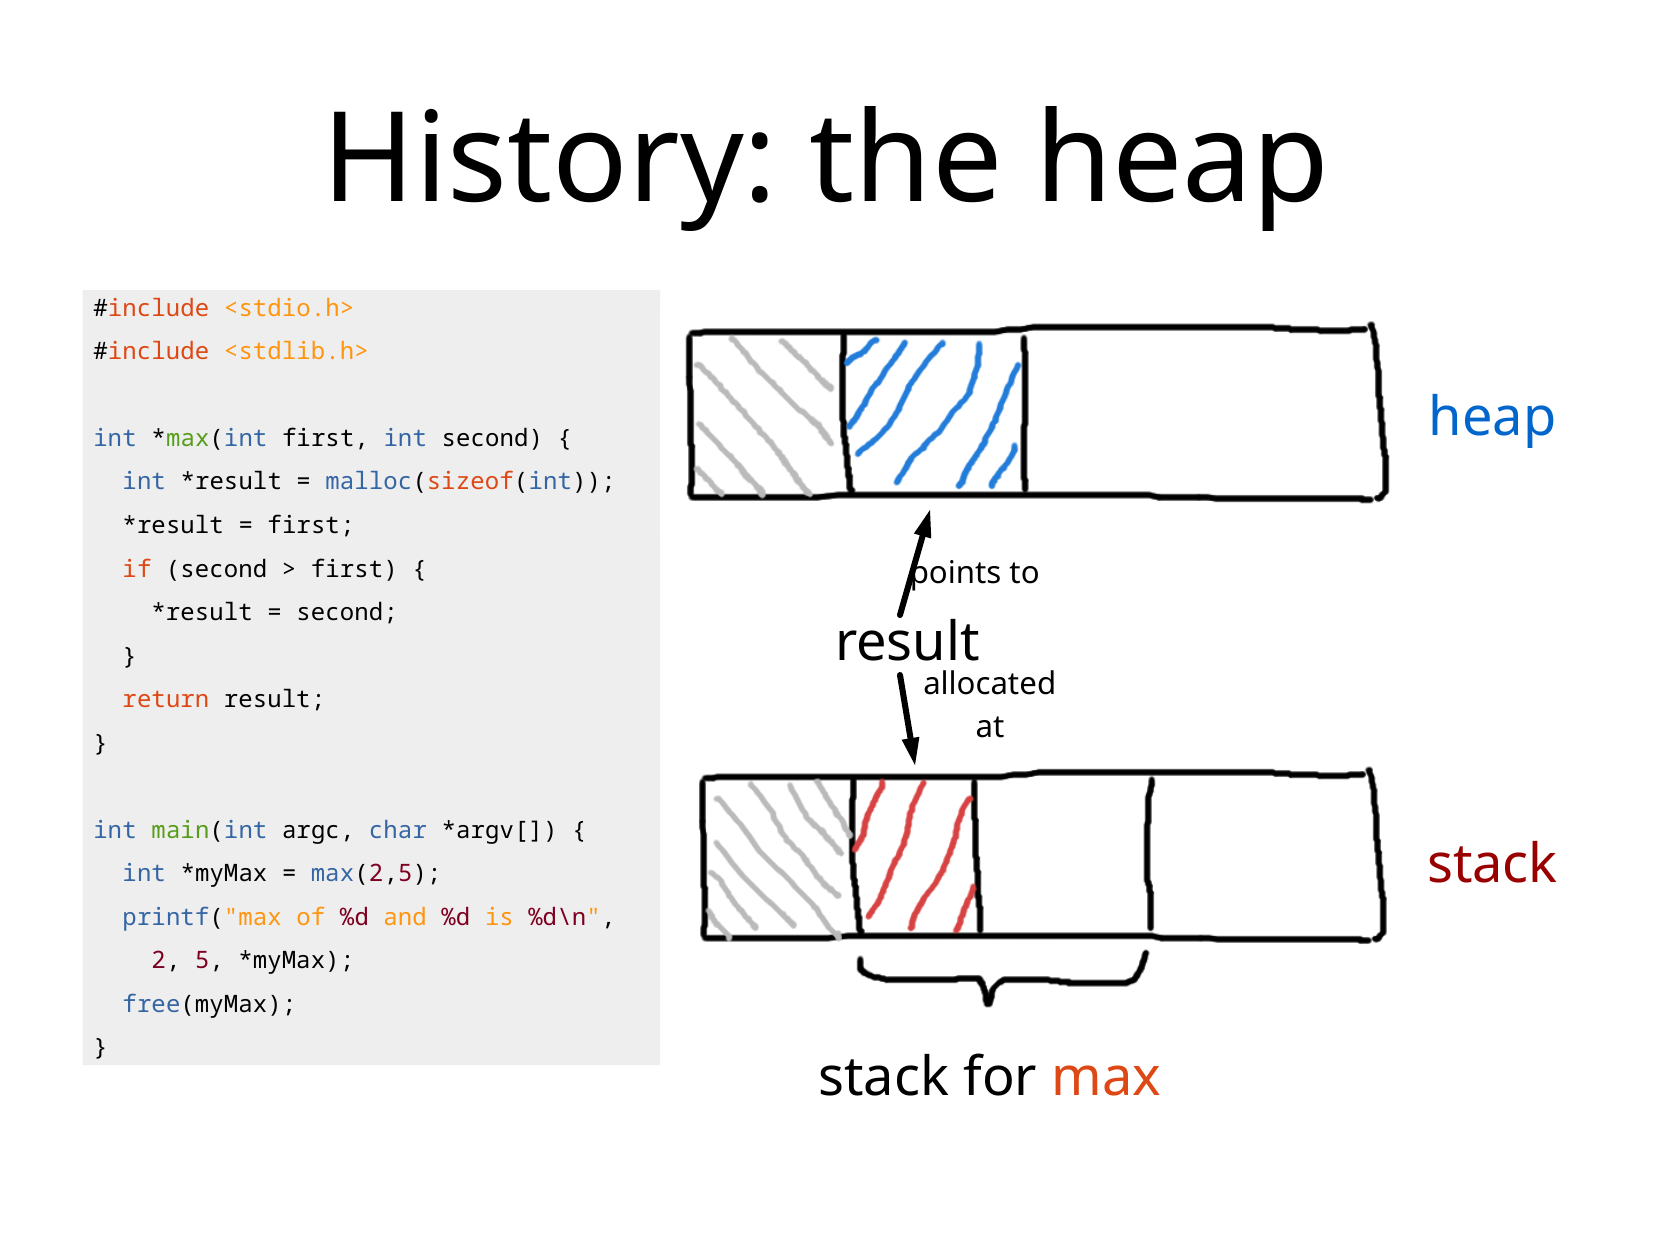

# History: the heap
#include <stdio.h>
#include <stdlib.h>
int *max(int first, int second) {
 int *result = malloc(sizeof(int));
 *result = first;
 if (second > first) {
 *result = second;
 }
 return result;
}
int main(int argc, char *argv[]) {
 int *myMax = max(2,5);
 printf("max of %d and %d is %d\n",
 2, 5, *myMax);
 free(myMax);
}
heap
points to
result
allocated at
stack
stack for max